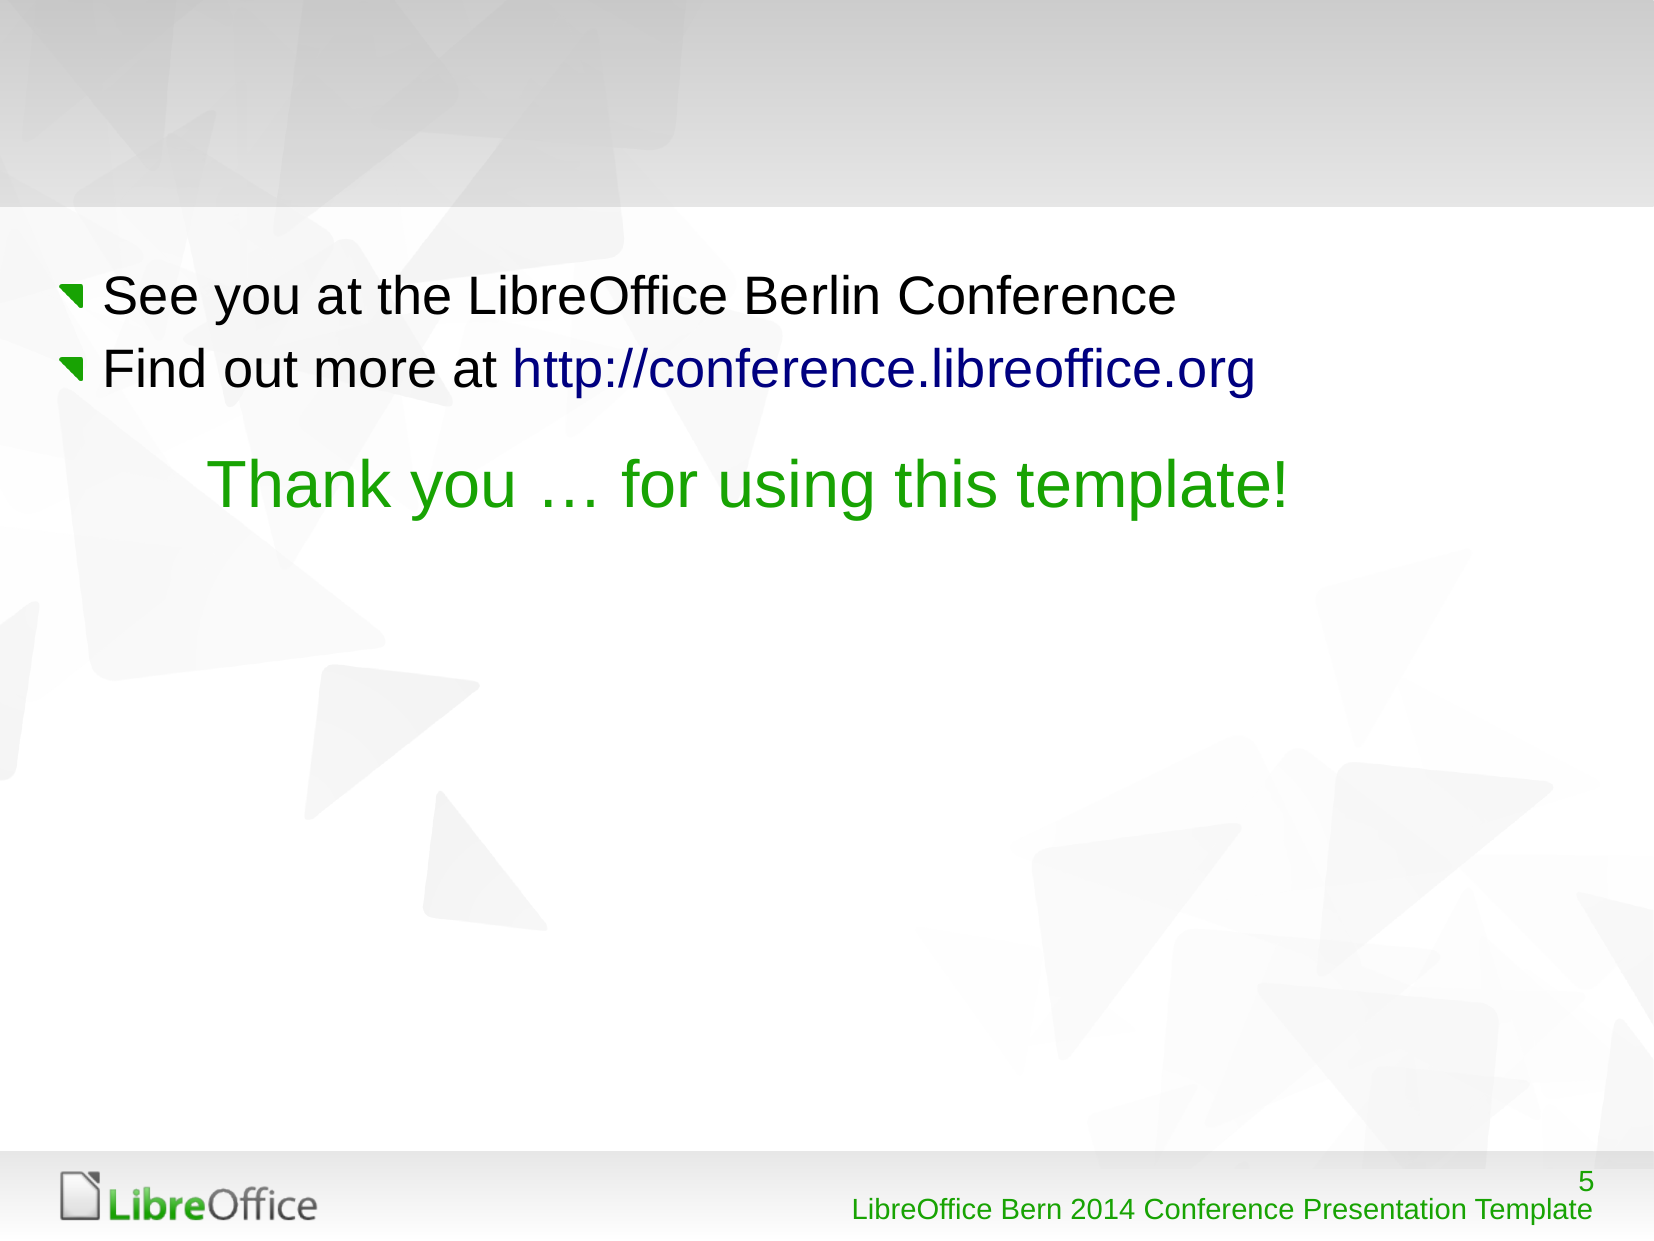

See you at the LibreOffice Berlin Conference
Find out more at http://conference.libreoffice.org
# Thank you … for using this template!
5
LibreOffice Bern 2014 Conference Presentation Template